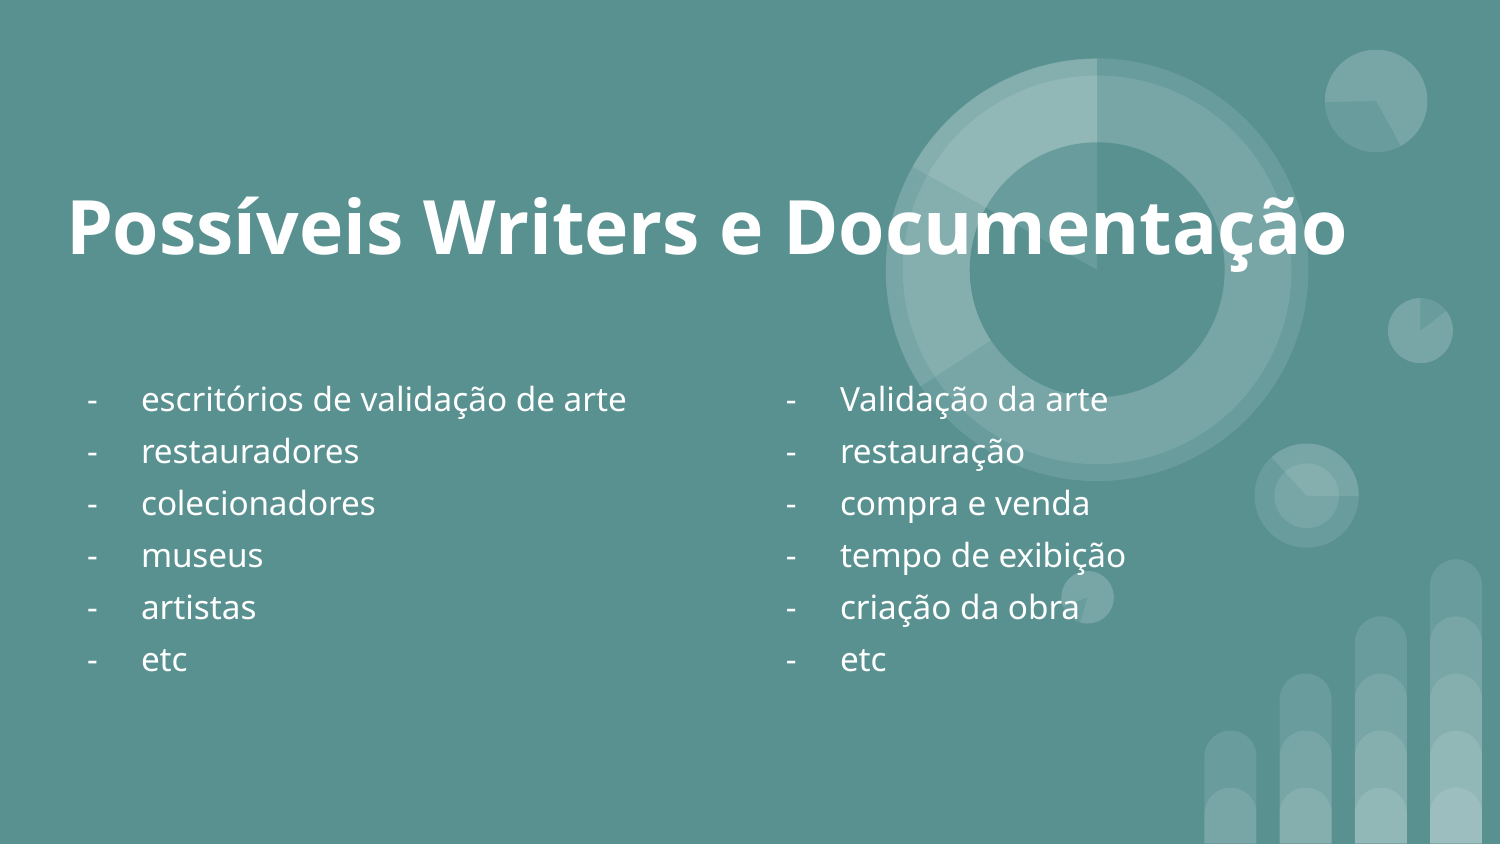

# Possíveis Writers e Documentação
escritórios de validação de arte
restauradores
colecionadores
museus
artistas
etc
Validação da arte
restauração
compra e venda
tempo de exibição
criação da obra
etc